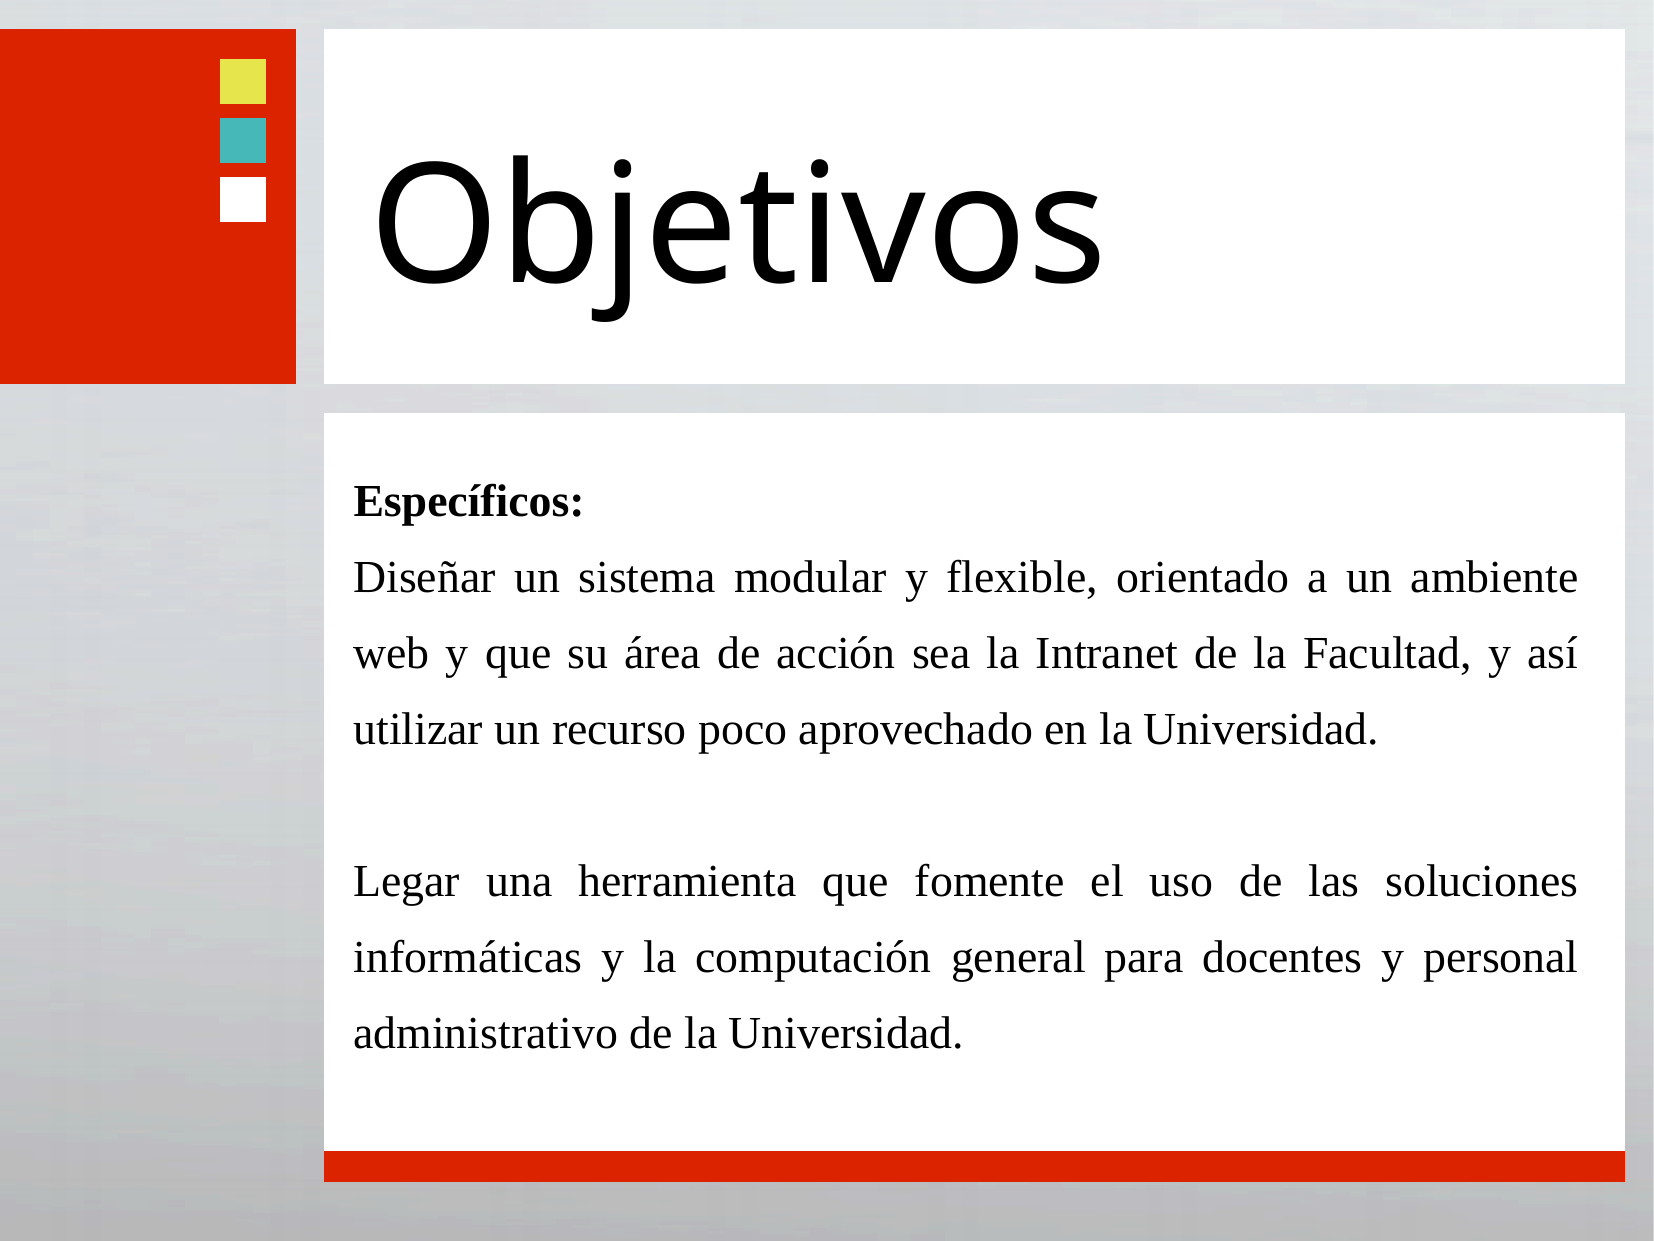

Objetivos
General:
Desarrollar e implementar un sistema informático, que automatice los procesos de las funciones principales del Laboratorio de cómputo y de toda la Unidad de Hardware del Departamento de Ingeniería y Arquitectura.
Específicos:
Diseñar un sistema modular y flexible, orientado a un ambiente web y que su área de acción sea la Intranet de la Facultad, y así utilizar un recurso poco aprovechado en la Universidad.
Legar una herramienta que fomente el uso de las soluciones informáticas y la computación general para docentes y personal administrativo de la Universidad.
General:
Desarrollar e implementar un sistema informático, que automatice los procesos de las funciones principales del Laboratorio de cómputo y de toda la Unidad de Hardware del Departamento de Ingeniería y Arquitectura.